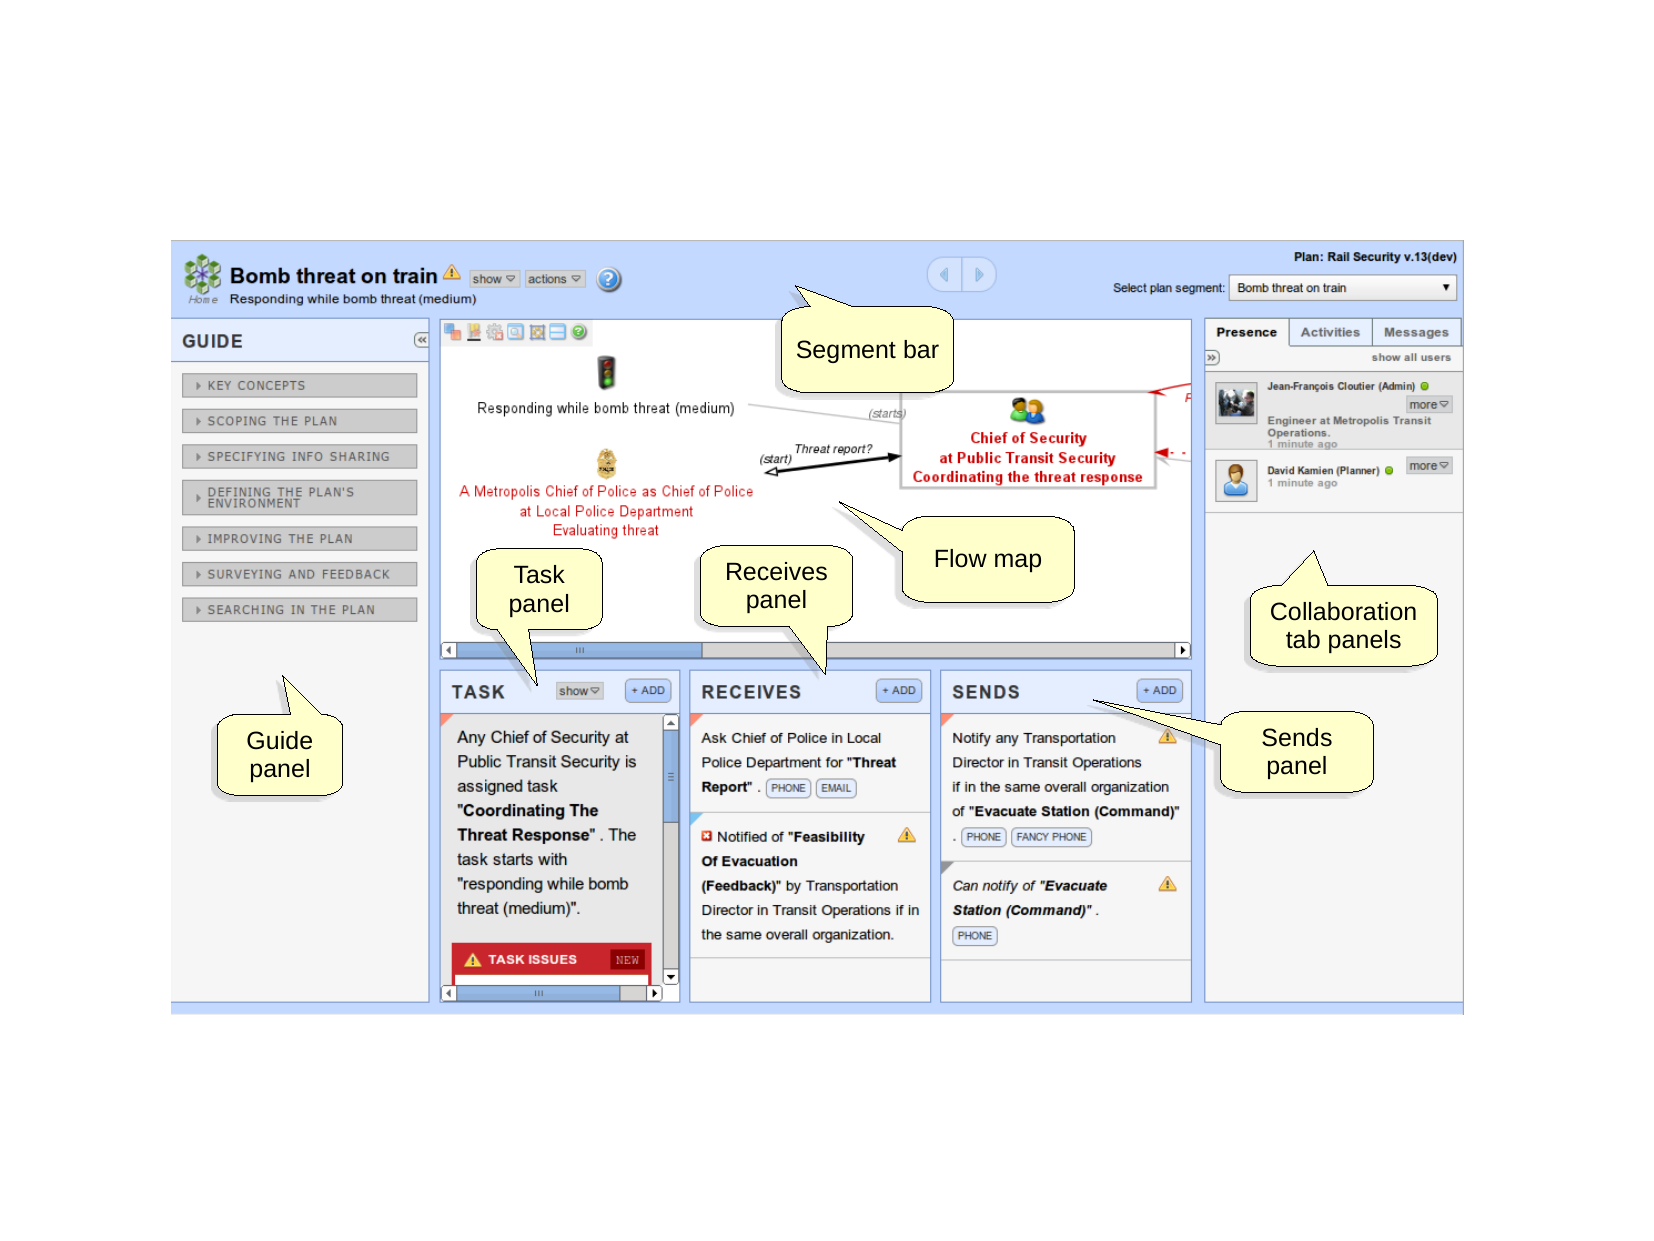

Segment bar
Flow map
Receives panel
Task panel
Collaboration tab panels
Sends panel
Guide panel